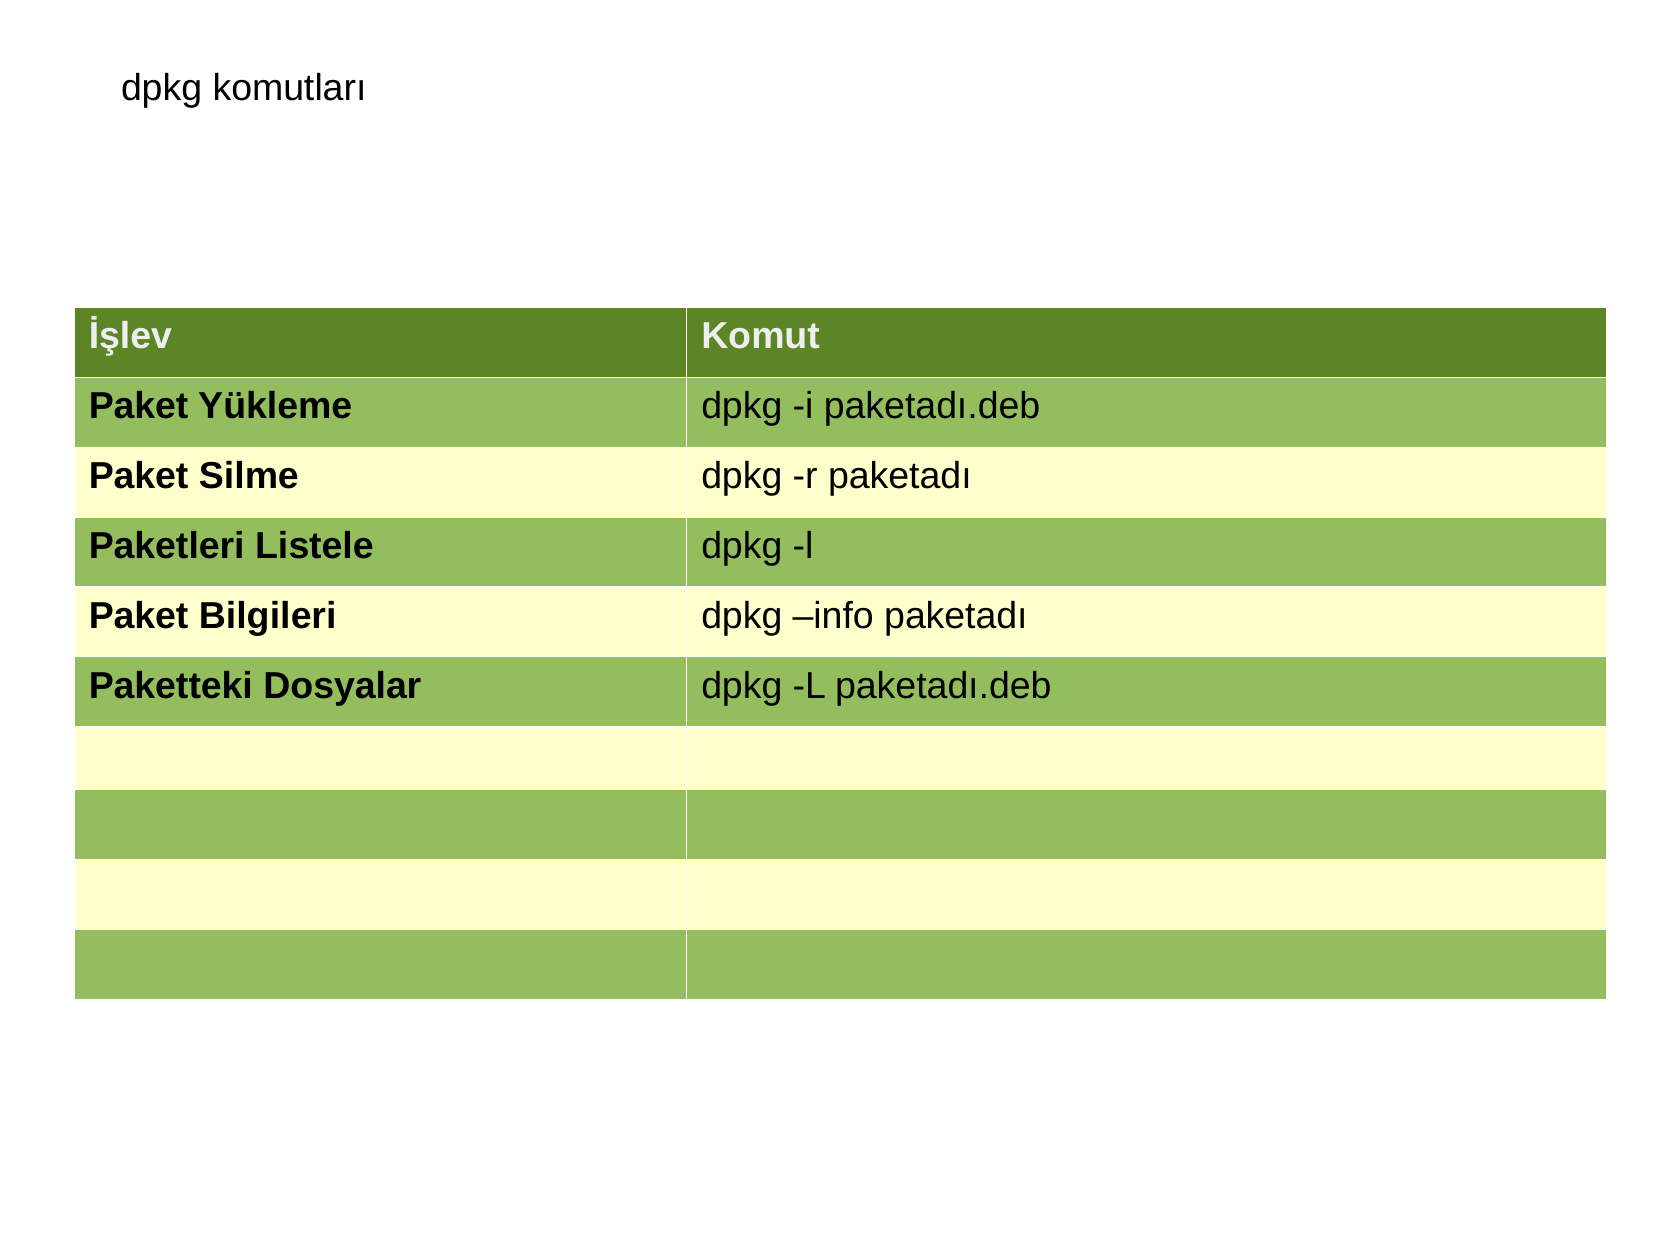

dpkg komutları
| İşlev | Komut |
| --- | --- |
| Paket Yükleme | dpkg -i paketadı.deb |
| Paket Silme | dpkg -r paketadı |
| Paketleri Listele | dpkg -l |
| Paket Bilgileri | dpkg –info paketadı |
| Paketteki Dosyalar | dpkg -L paketadı.deb |
| | |
| | |
| | |
| | |